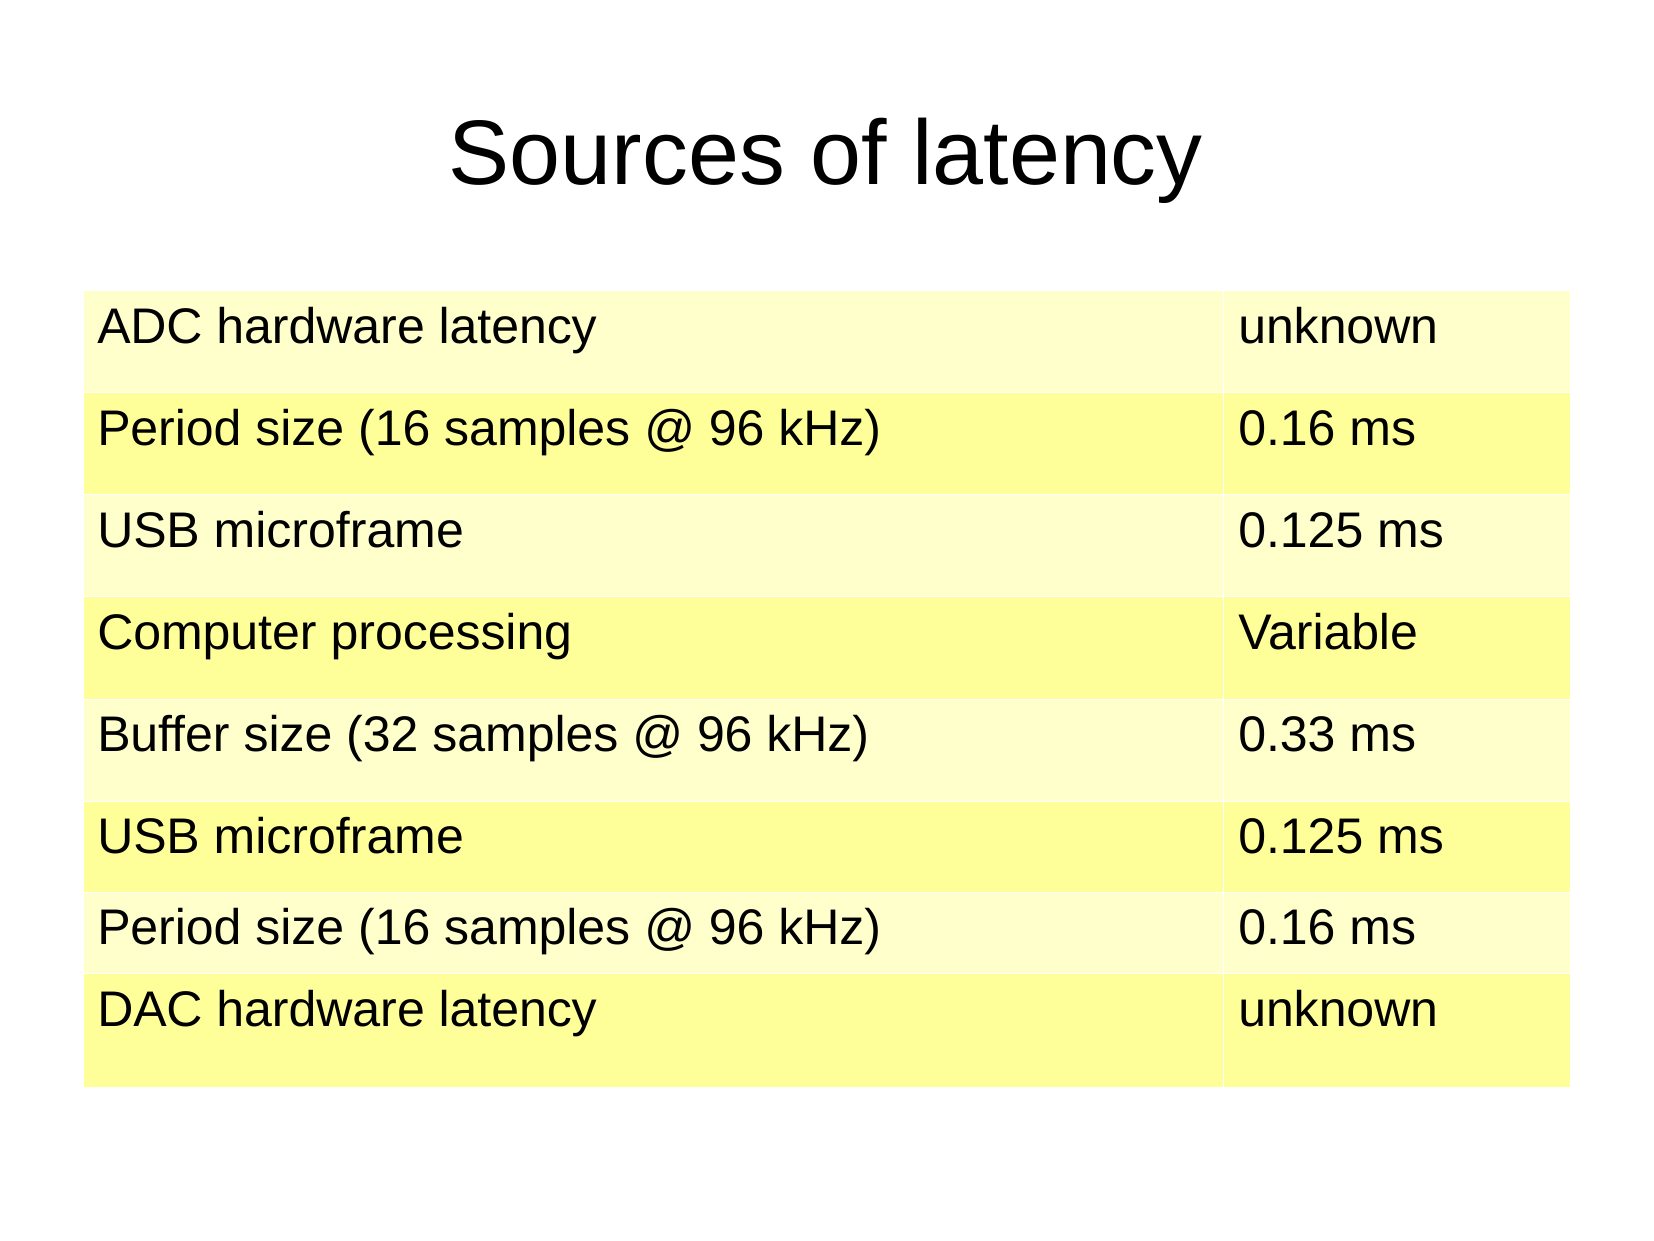

# Sources of latency
| ADC hardware latency | unknown |
| --- | --- |
| Period size (16 samples @ 96 kHz) | 0.16 ms |
| USB microframe | 0.125 ms |
| Computer processing | Variable |
| Buffer size (32 samples @ 96 kHz) | 0.33 ms |
| USB microframe | 0.125 ms |
| Period size (16 samples @ 96 kHz) | 0.16 ms |
| DAC hardware latency | unknown |